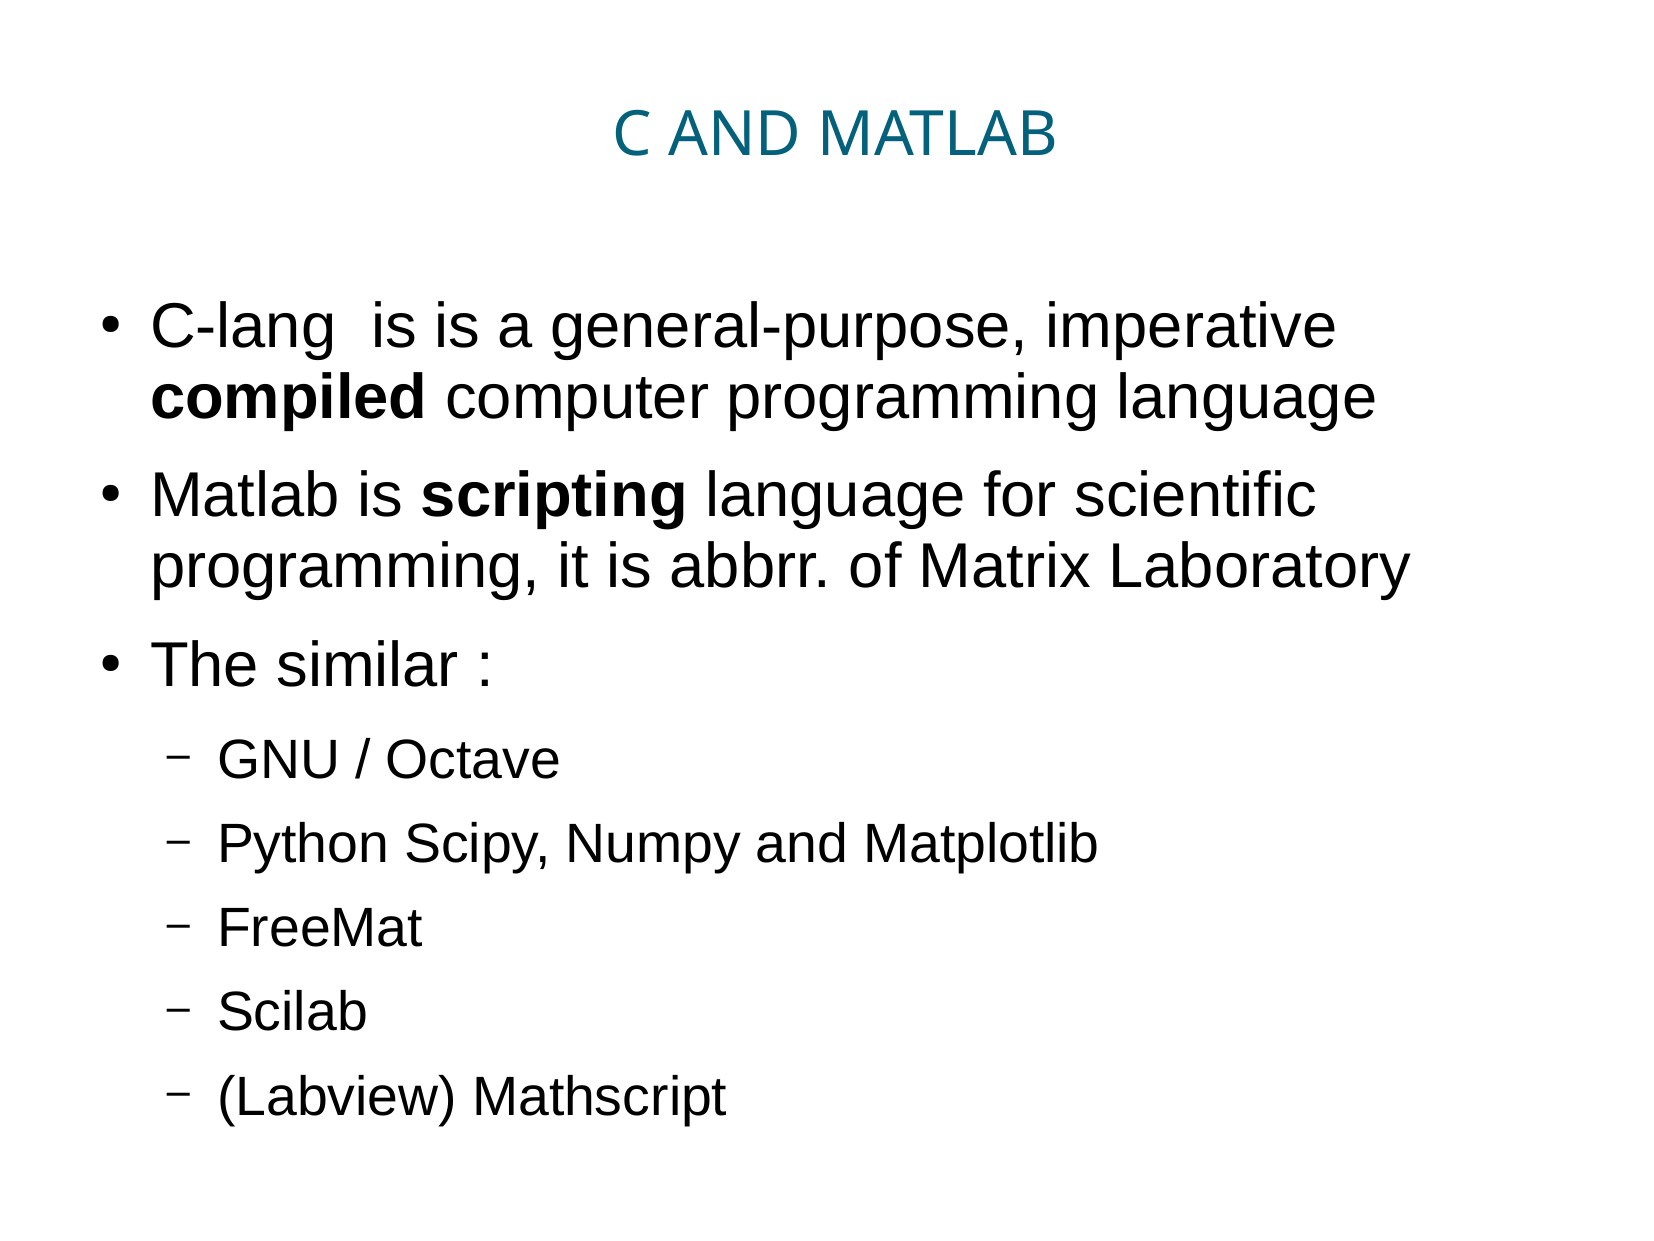

C AND MATLAB
# C-lang is is a general-purpose, imperative compiled computer programming language
Matlab is scripting language for scientific programming, it is abbrr. of Matrix Laboratory
The similar :
GNU / Octave
Python Scipy, Numpy and Matplotlib
FreeMat
Scilab
(Labview) Mathscript